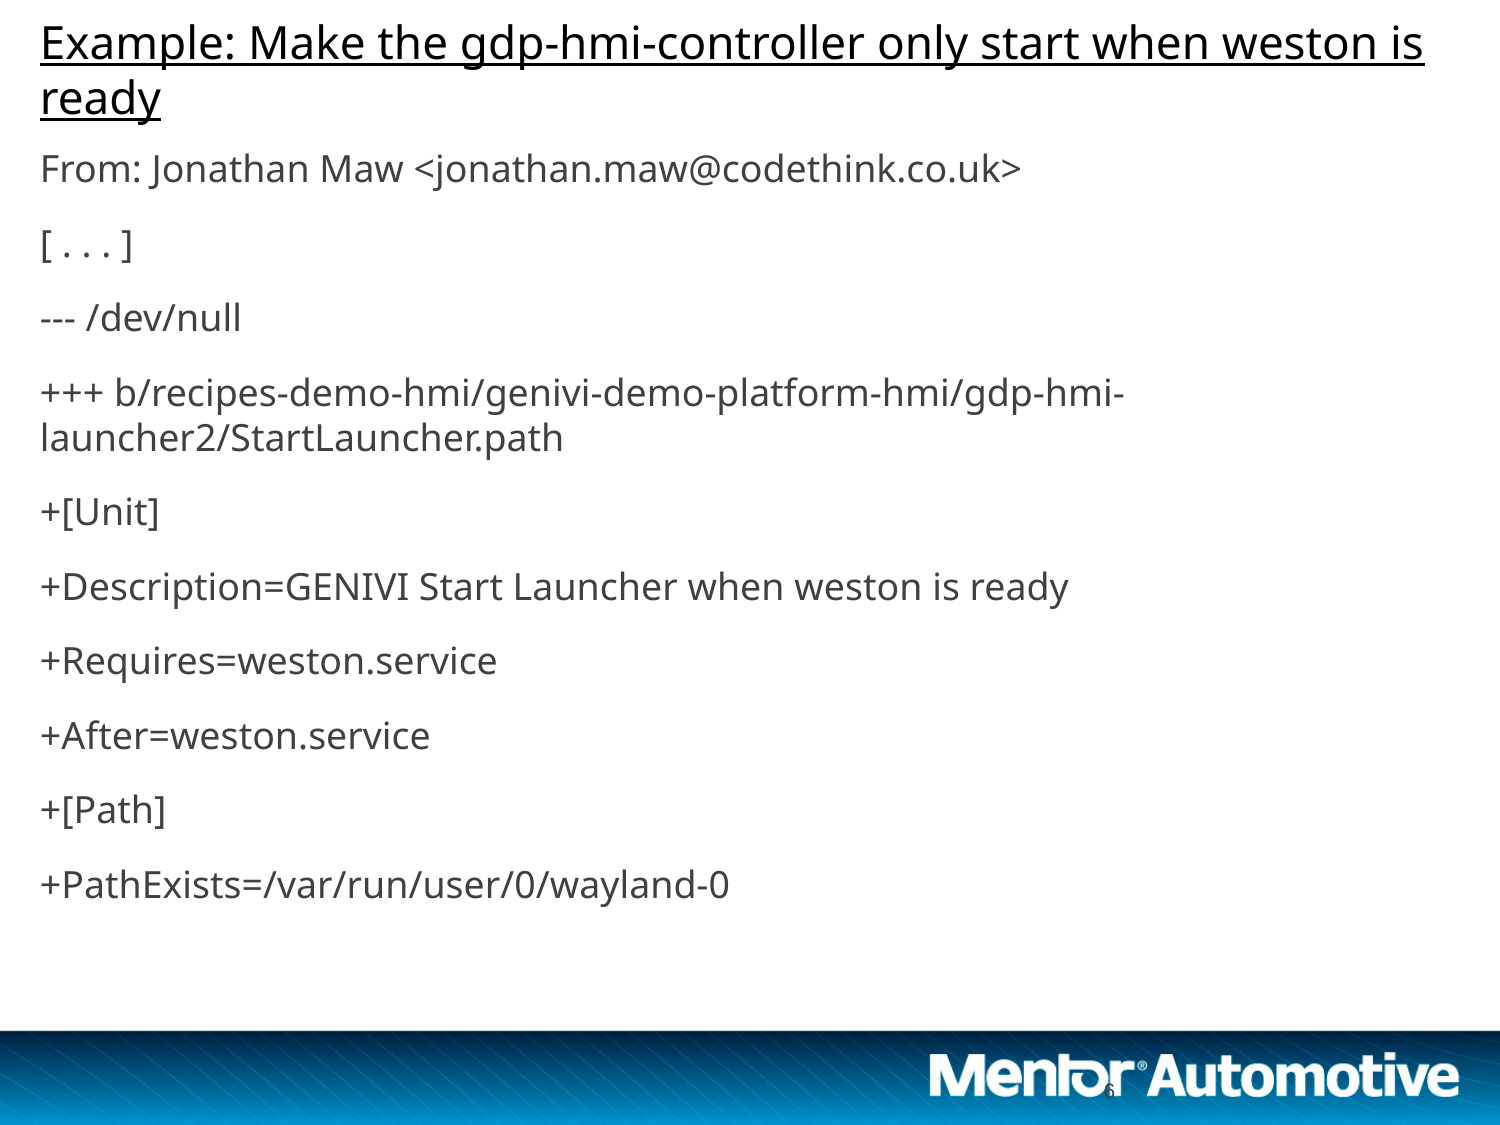

# Example: Make the gdp-hmi-controller only start when weston is ready
From: Jonathan Maw <jonathan.maw@codethink.co.uk>
[ . . . ]
--- /dev/null
+++ b/recipes-demo-hmi/genivi-demo-platform-hmi/gdp-hmi-launcher2/StartLauncher.path
+[Unit]
+Description=GENIVI Start Launcher when weston is ready
+Requires=weston.service
+After=weston.service
+[Path]
+PathExists=/var/run/user/0/wayland-0